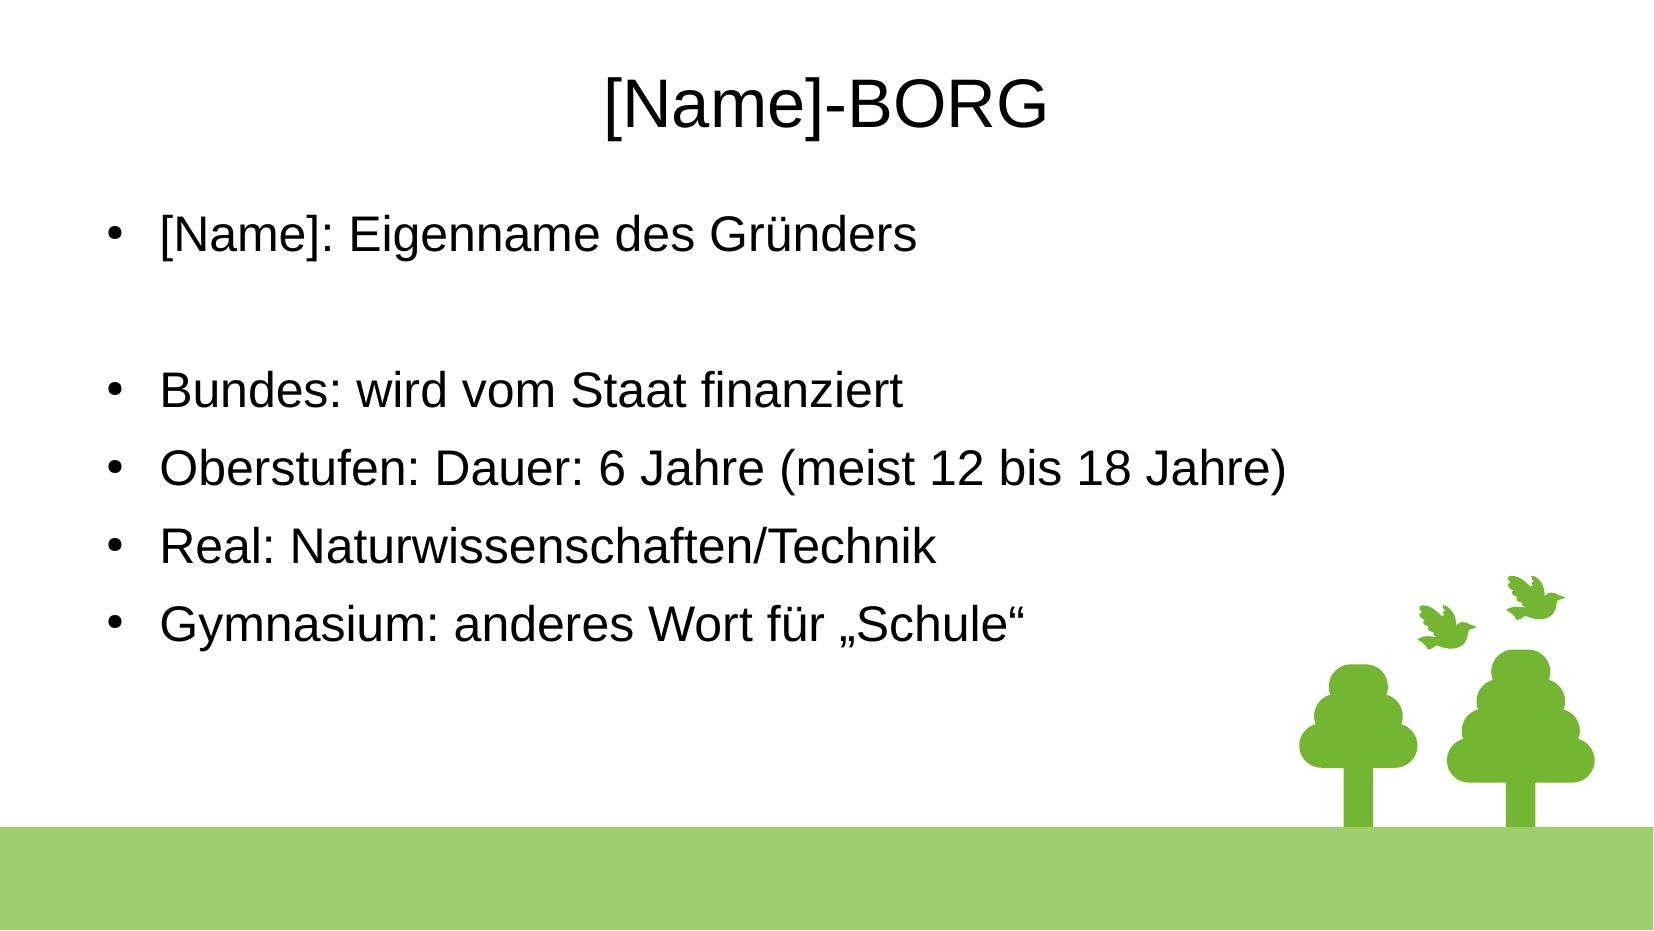

# [Name]-BORG
[Name]: Eigenname des Gründers
Bundes: wird vom Staat finanziert
Oberstufen: Dauer: 6 Jahre (meist 12 bis 18 Jahre)
Real: Naturwissenschaften/Technik
Gymnasium: anderes Wort für „Schule“